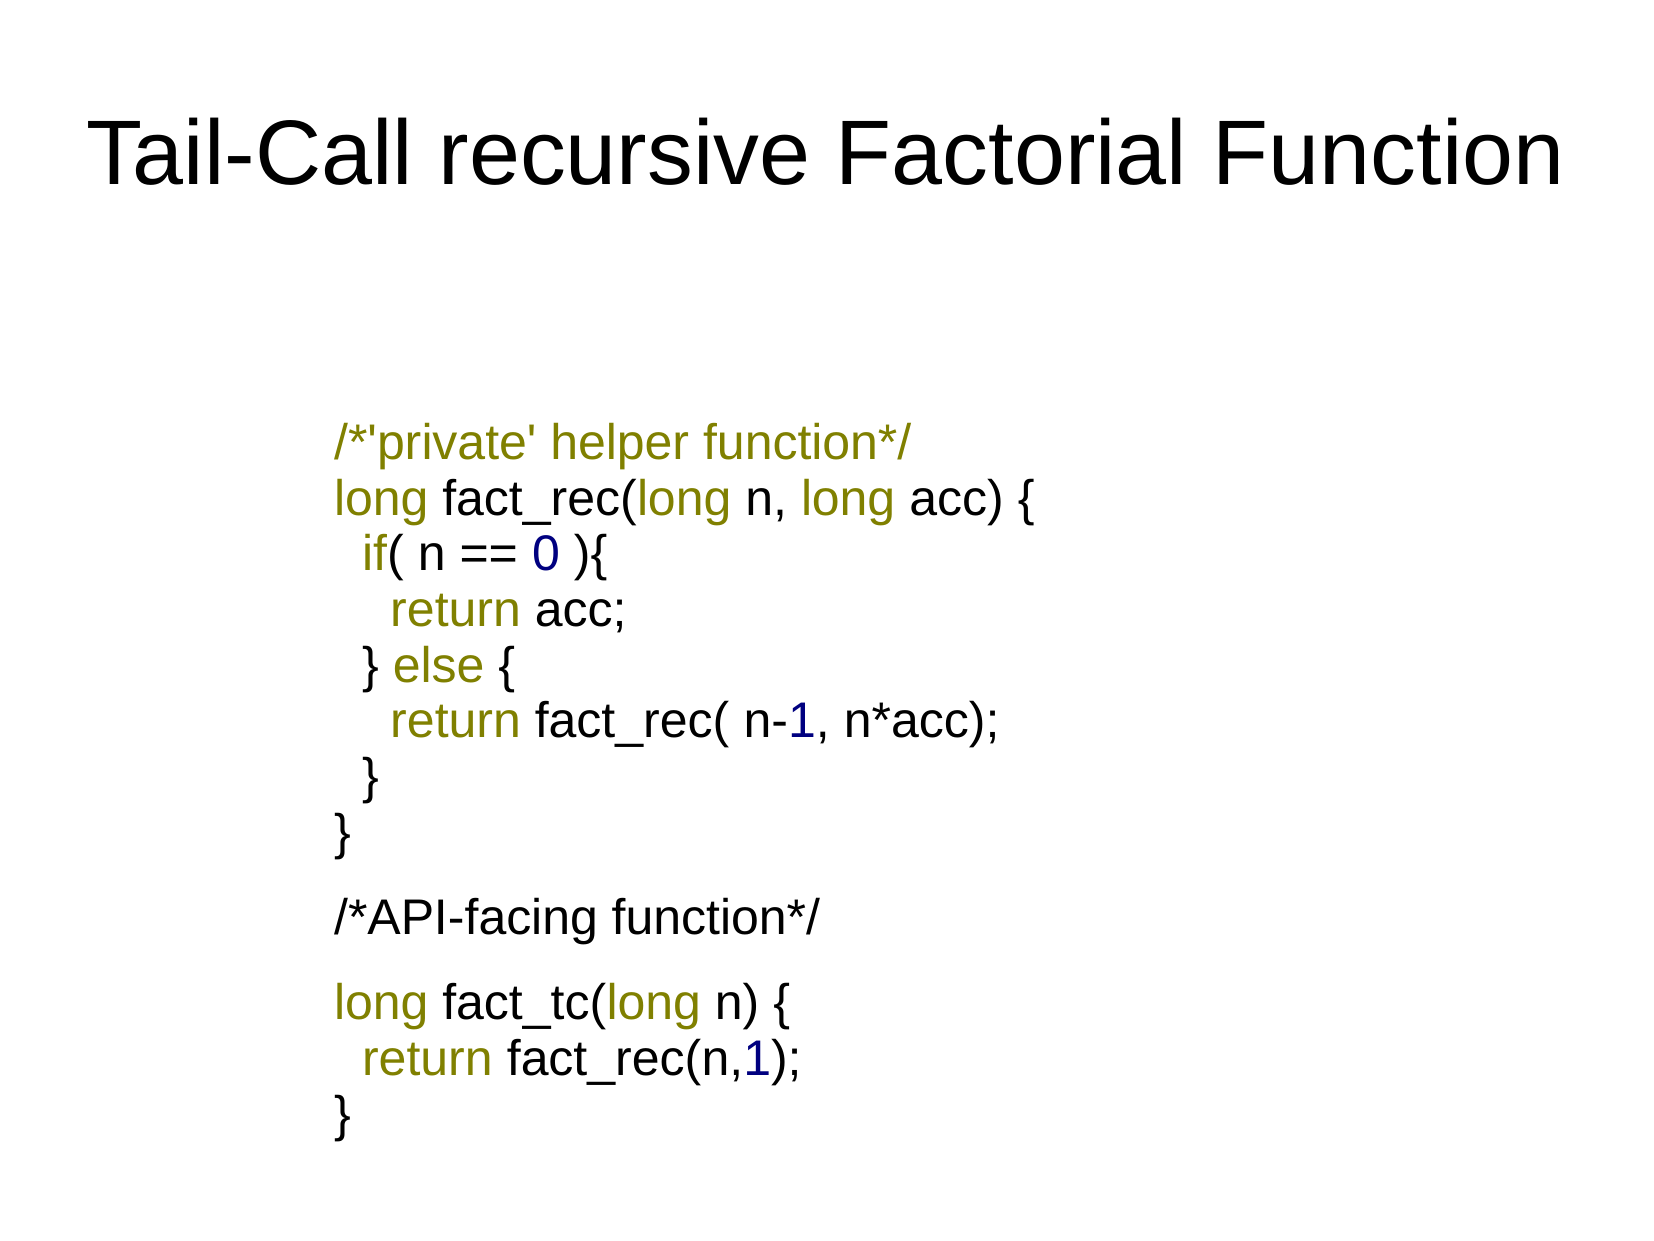

# Tail-Call recursive Factorial Function
/*'private' helper function*/
long fact_rec(long n, long acc) {
 if( n == 0 ){
 return acc;
 } else {
 return fact_rec( n-1, n*acc);
 }
}
/*API-facing function*/
long fact_tc(long n) {
 return fact_rec(n,1);
}